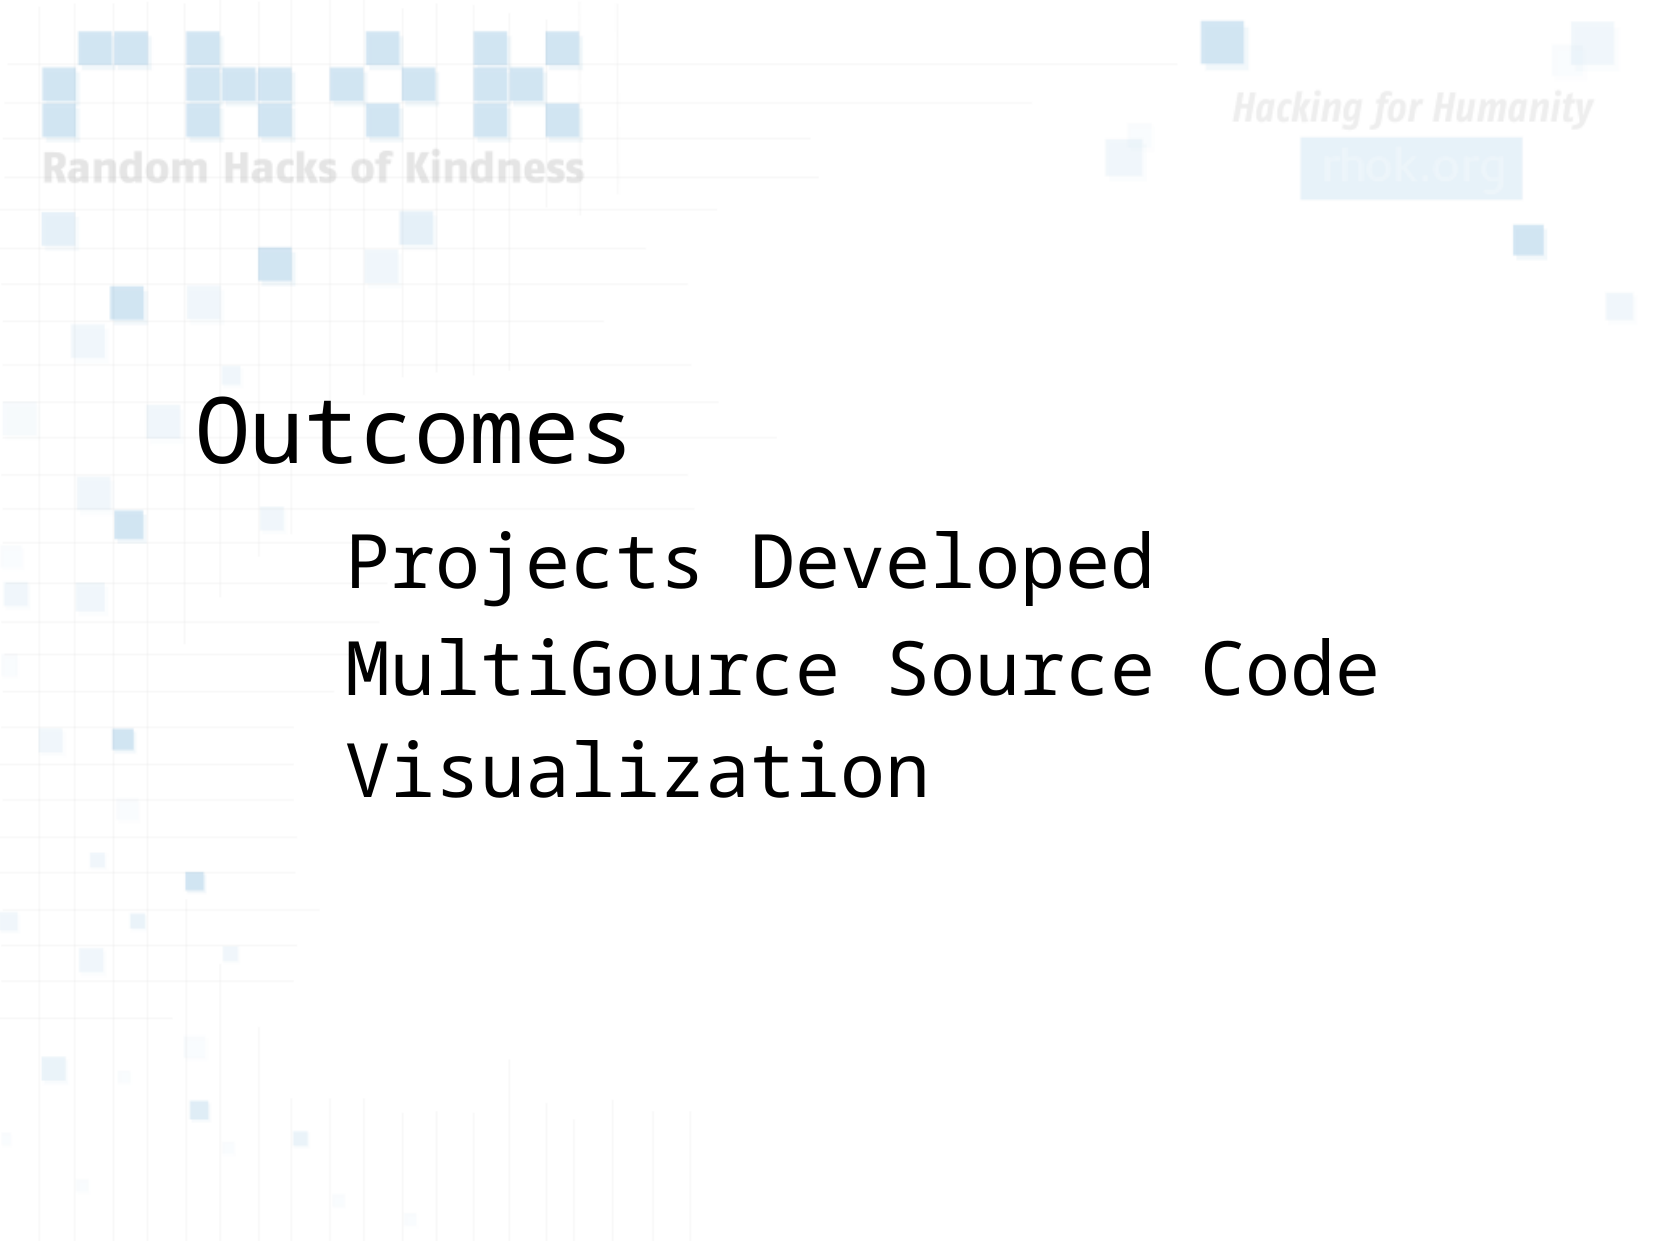

# Outcomes Projects Developed MultiGource Source Code 					Visualization